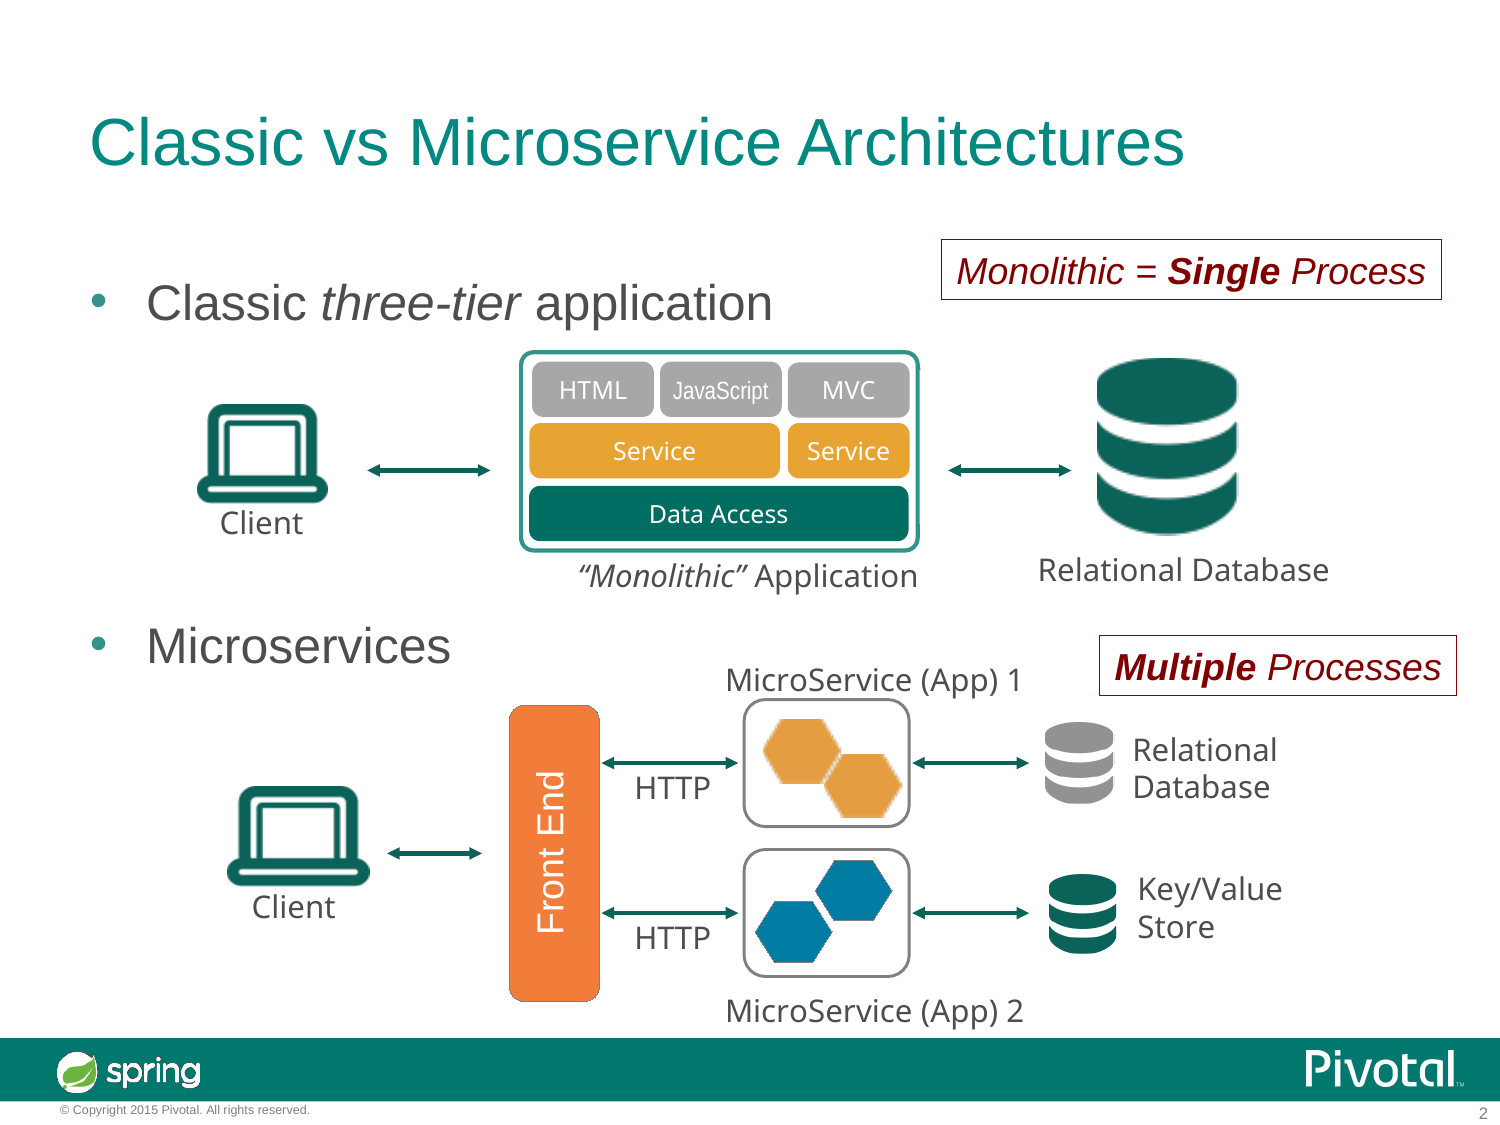

# Classic vs Microservice Architectures
Monolithic = Single Process
Classic three-tier application
Microservices
HTML
JavaScript
MVC
Service
Service
Data Access
“Monolithic” Application
Relational Database
 Client
Multiple Processes
MicroService (App) 1
Relational
Database
HTTP
 Client
Front End
Key/Value
Store
HTTP
MicroService (App) 2